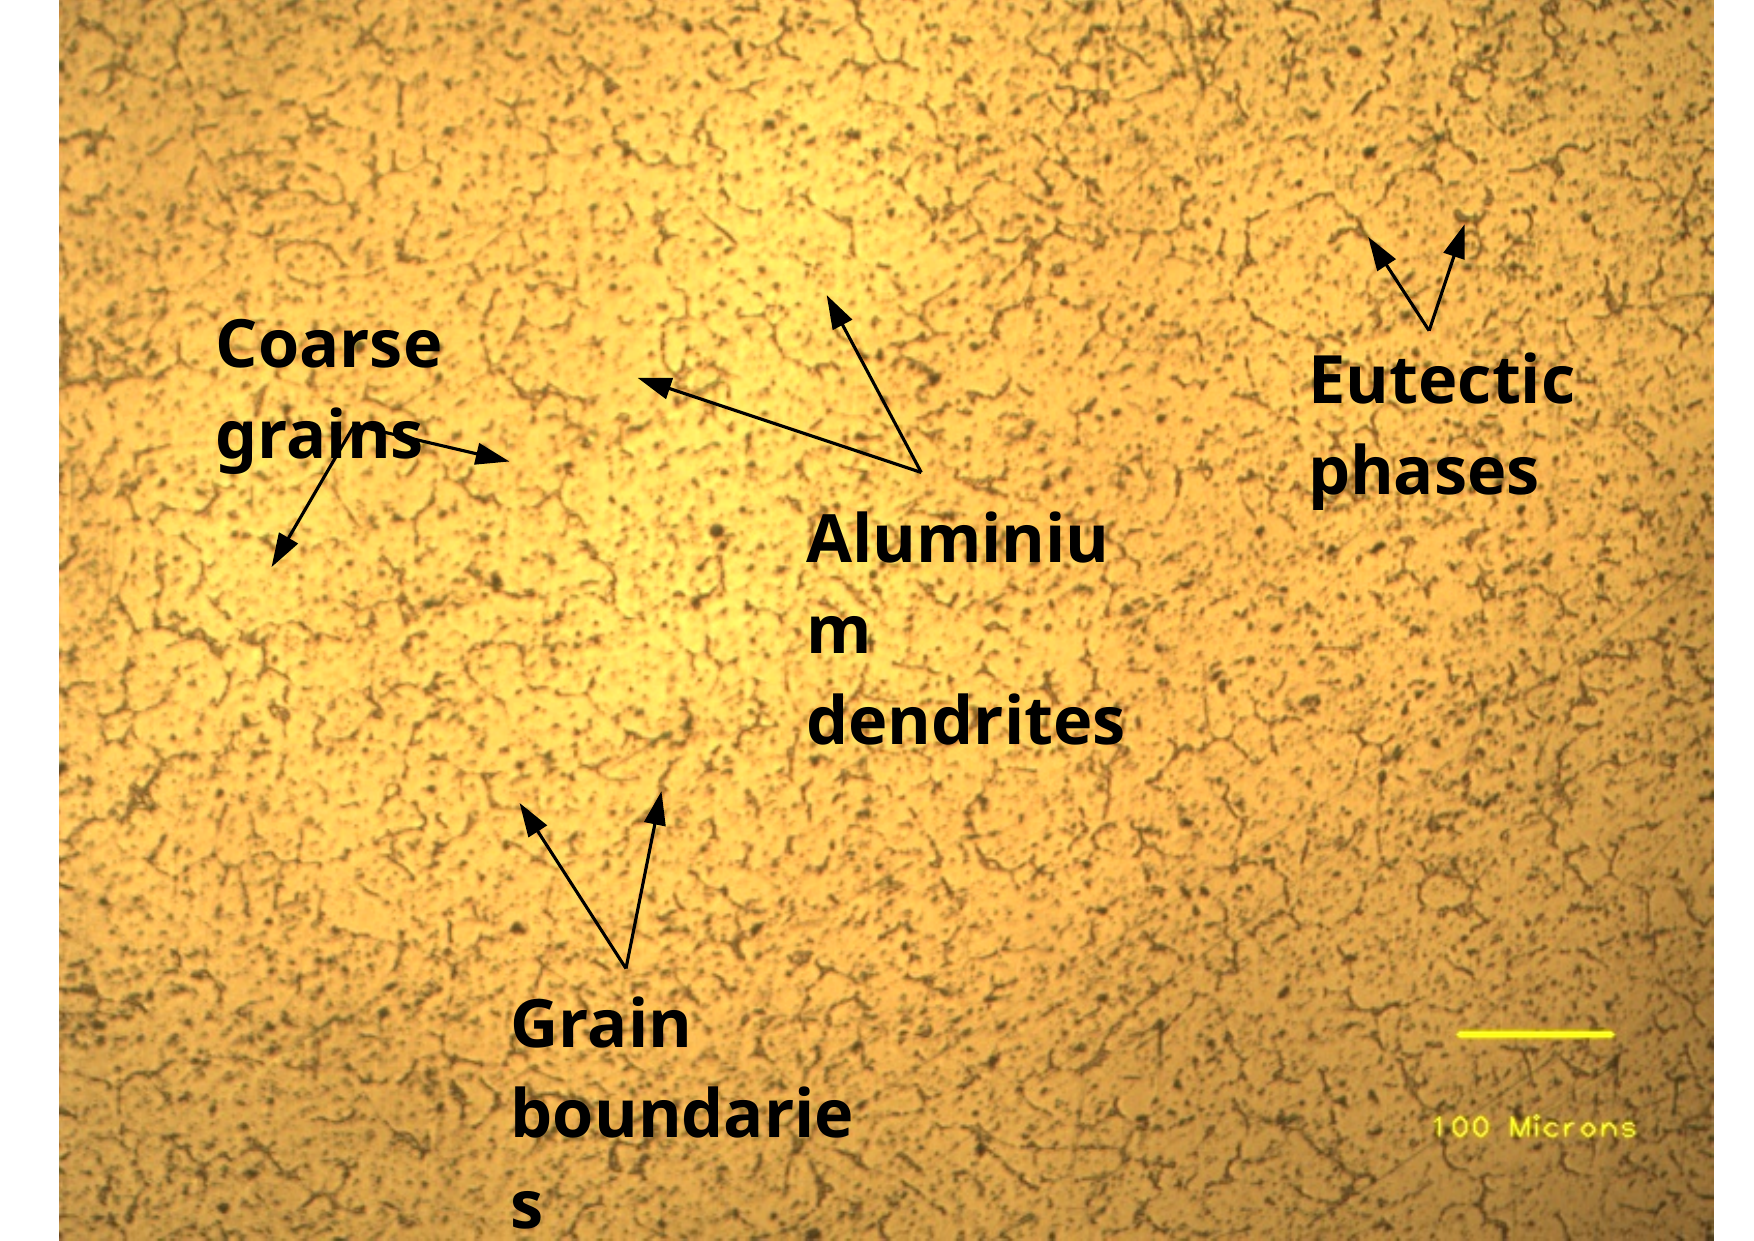

Coarse grains
Eutectic phases
Aluminium dendrites
Grain boundaries